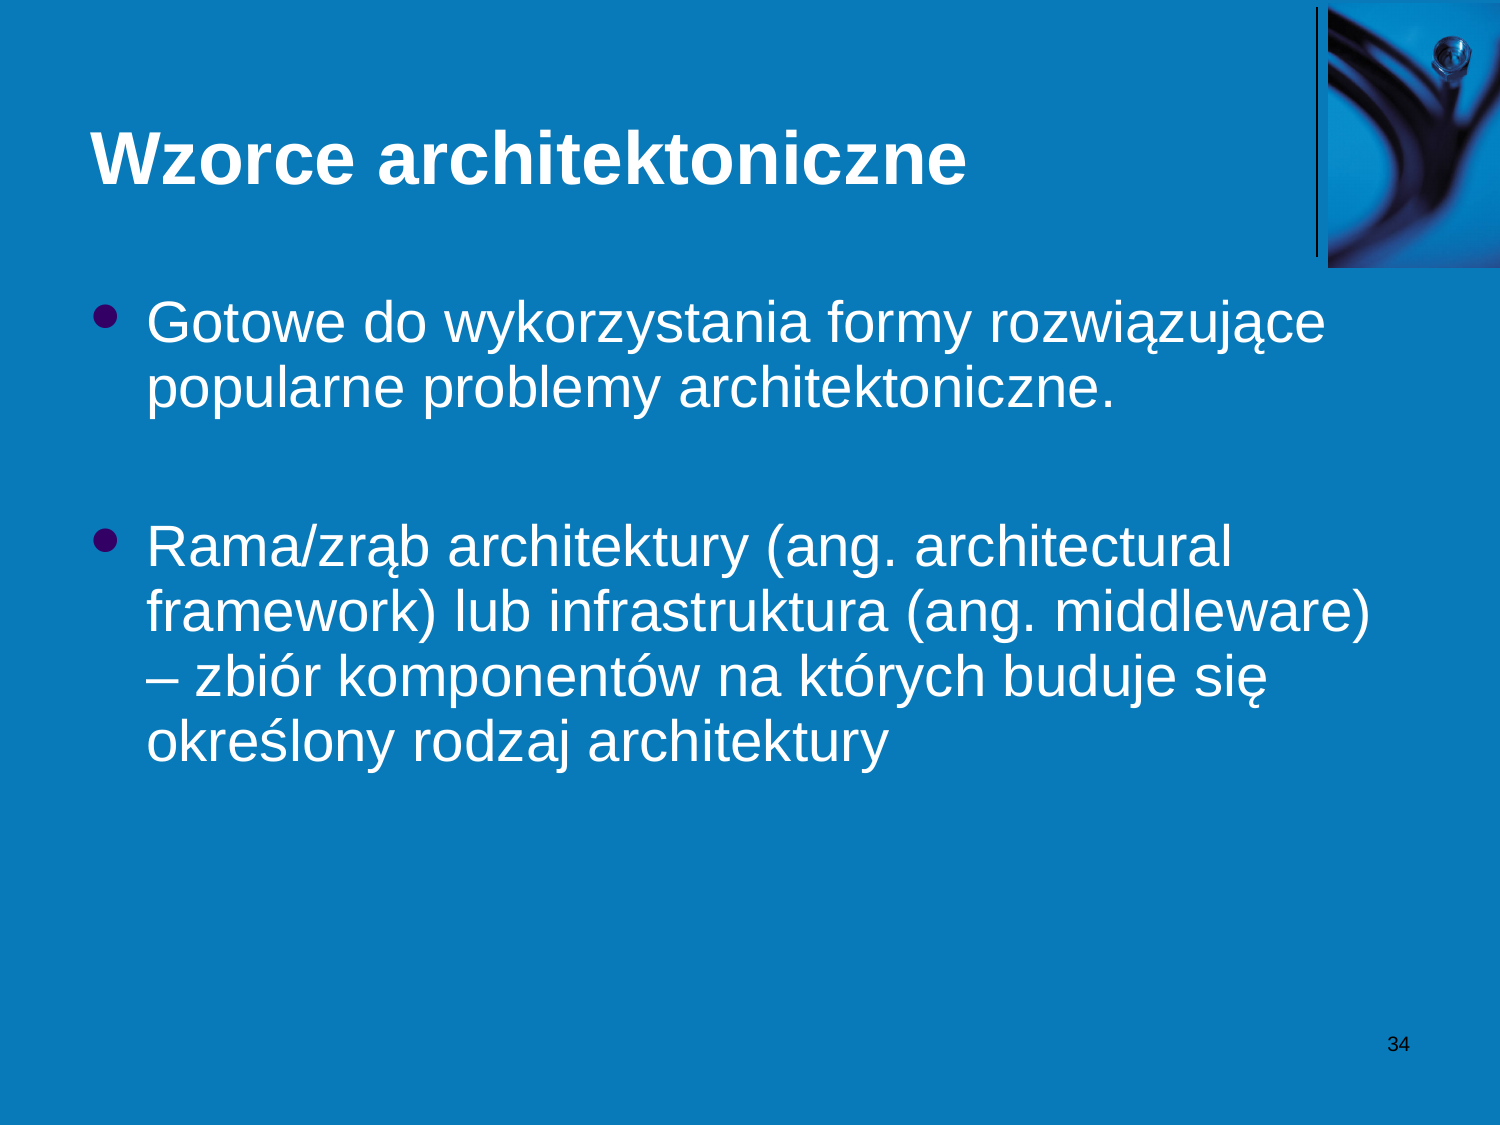

# Wzorce architektoniczne
Gotowe do wykorzystania formy rozwiązujące popularne problemy architektoniczne.
Rama/zrąb architektury (ang. architectural framework) lub infrastruktura (ang. middleware) – zbiór komponentów na których buduje się określony rodzaj architektury
34